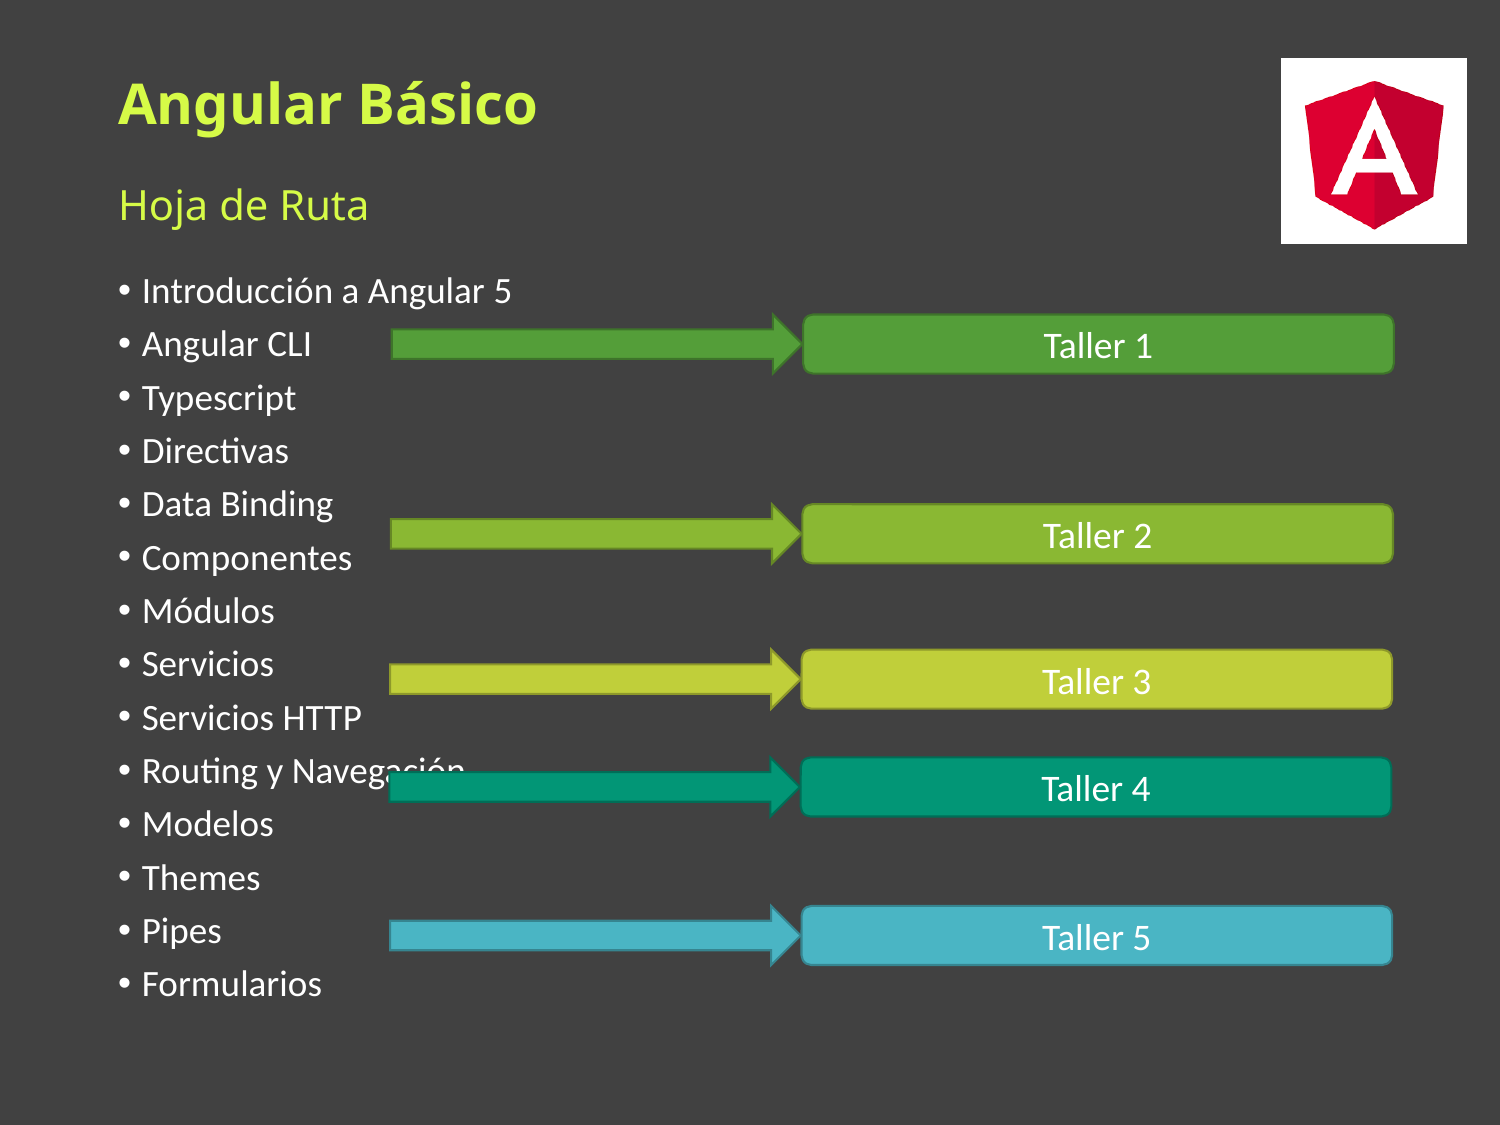

# Angular Básico
Hoja de Ruta
Introducción a Angular 5
Angular CLI
Typescript
Directivas
Data Binding
Componentes
Módulos
Servicios
Servicios HTTP
Routing y Navegación
Modelos
Themes
Pipes
Formularios
Taller 1
Taller 2
Taller 3
Taller 4
Taller 5